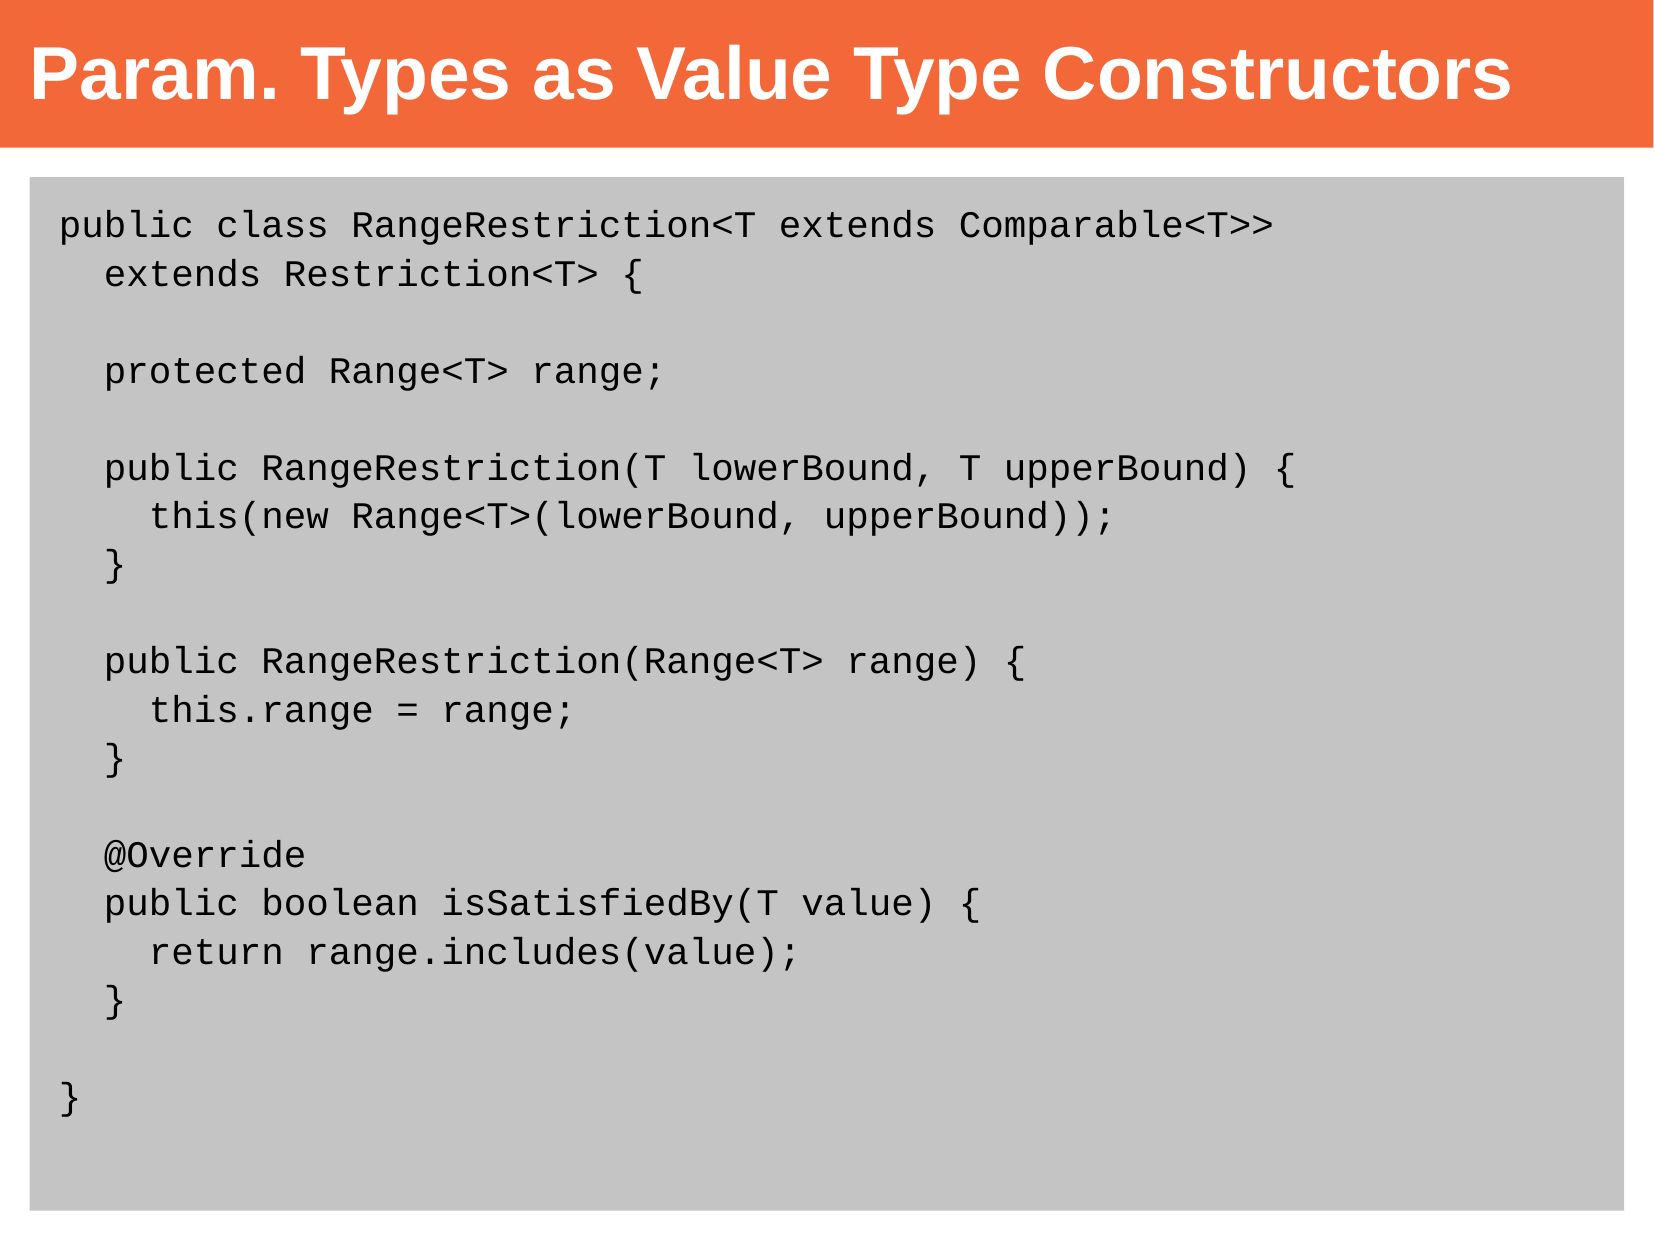

# Param. Types as Value Type Constructors
public class RangeRestriction<T extends Comparable<T>>
 extends Restriction<T> {
 protected Range<T> range;
 public RangeRestriction(T lowerBound, T upperBound) {
 this(new Range<T>(lowerBound, upperBound));
 }
 public RangeRestriction(Range<T> range) {
 this.range = range;
 }
 @Override
 public boolean isSatisfiedBy(T value) {
 return range.includes(value);
 }
}
Advanced Design and Programming
29
© 2018 Dirk Riehle - All Rights Reserved